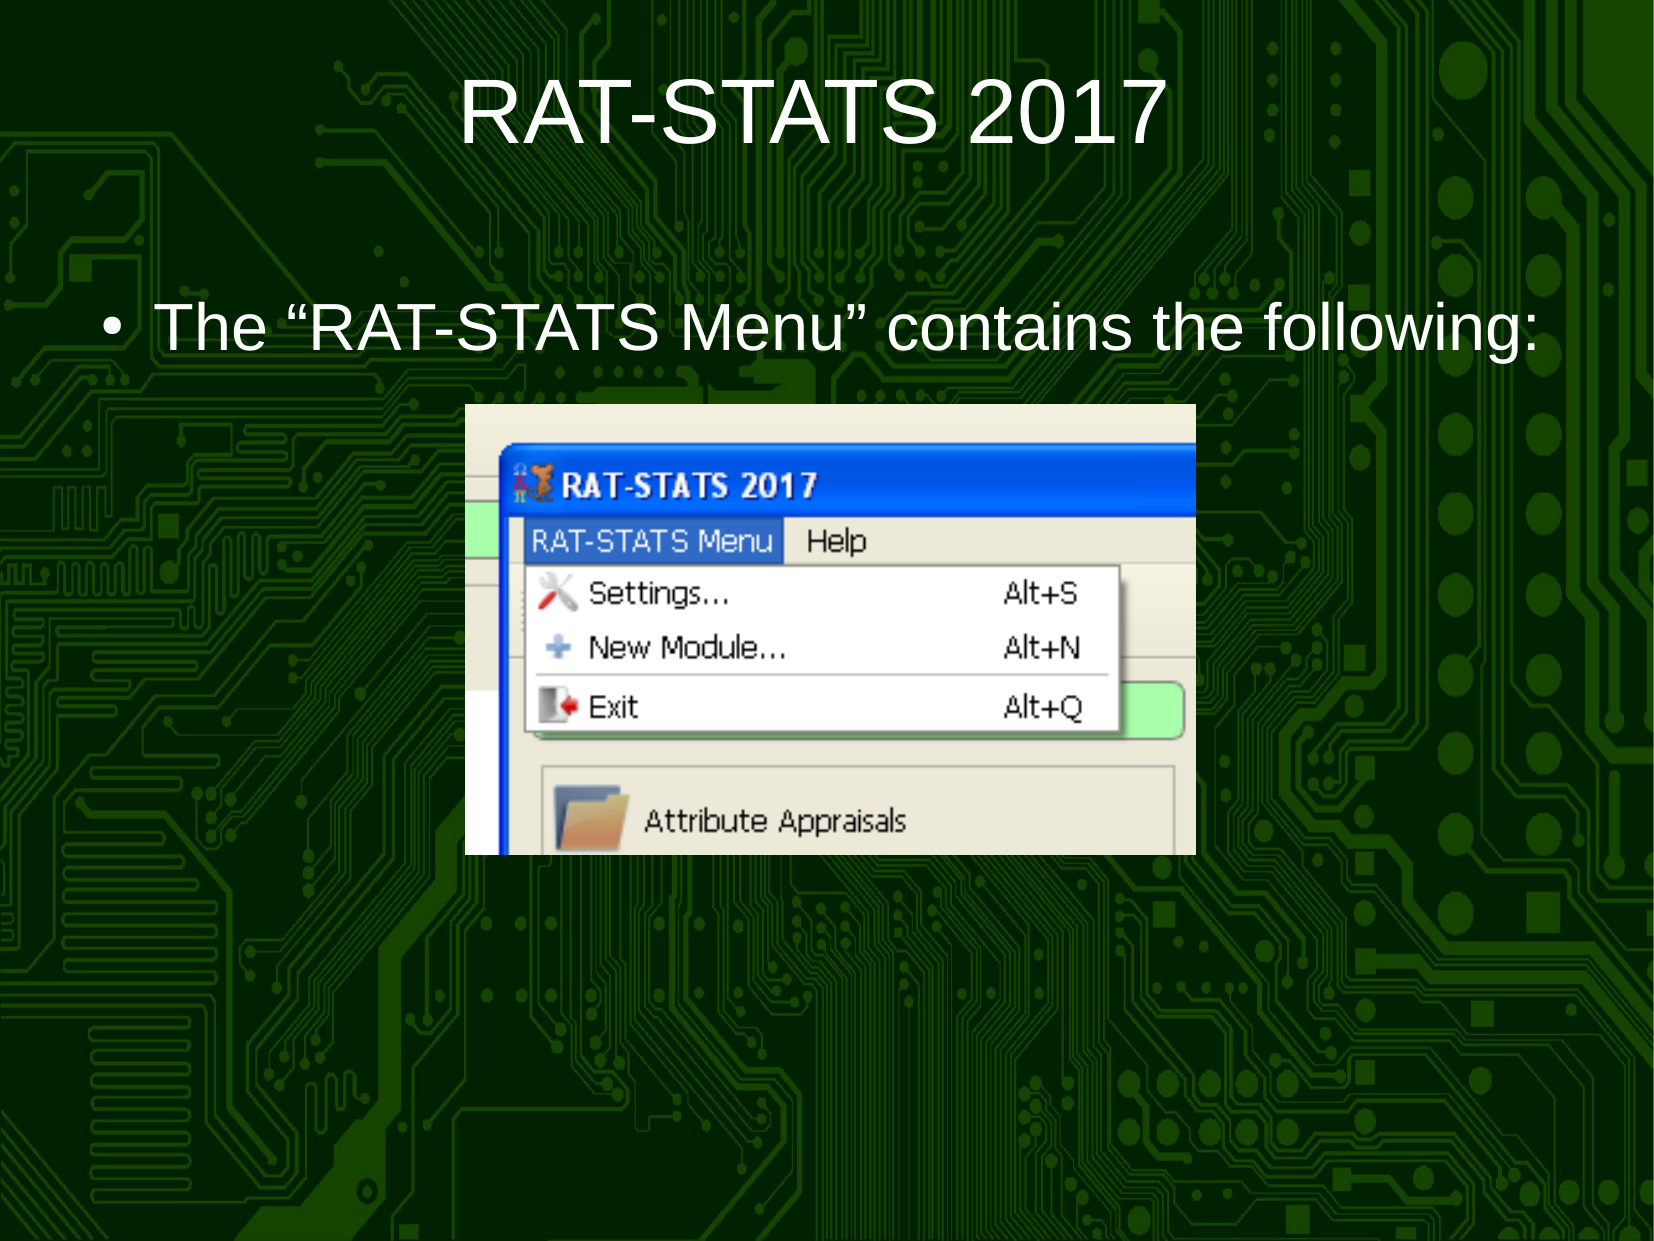

# RAT-STATS 2017
The “RAT-STATS Menu” contains the following: